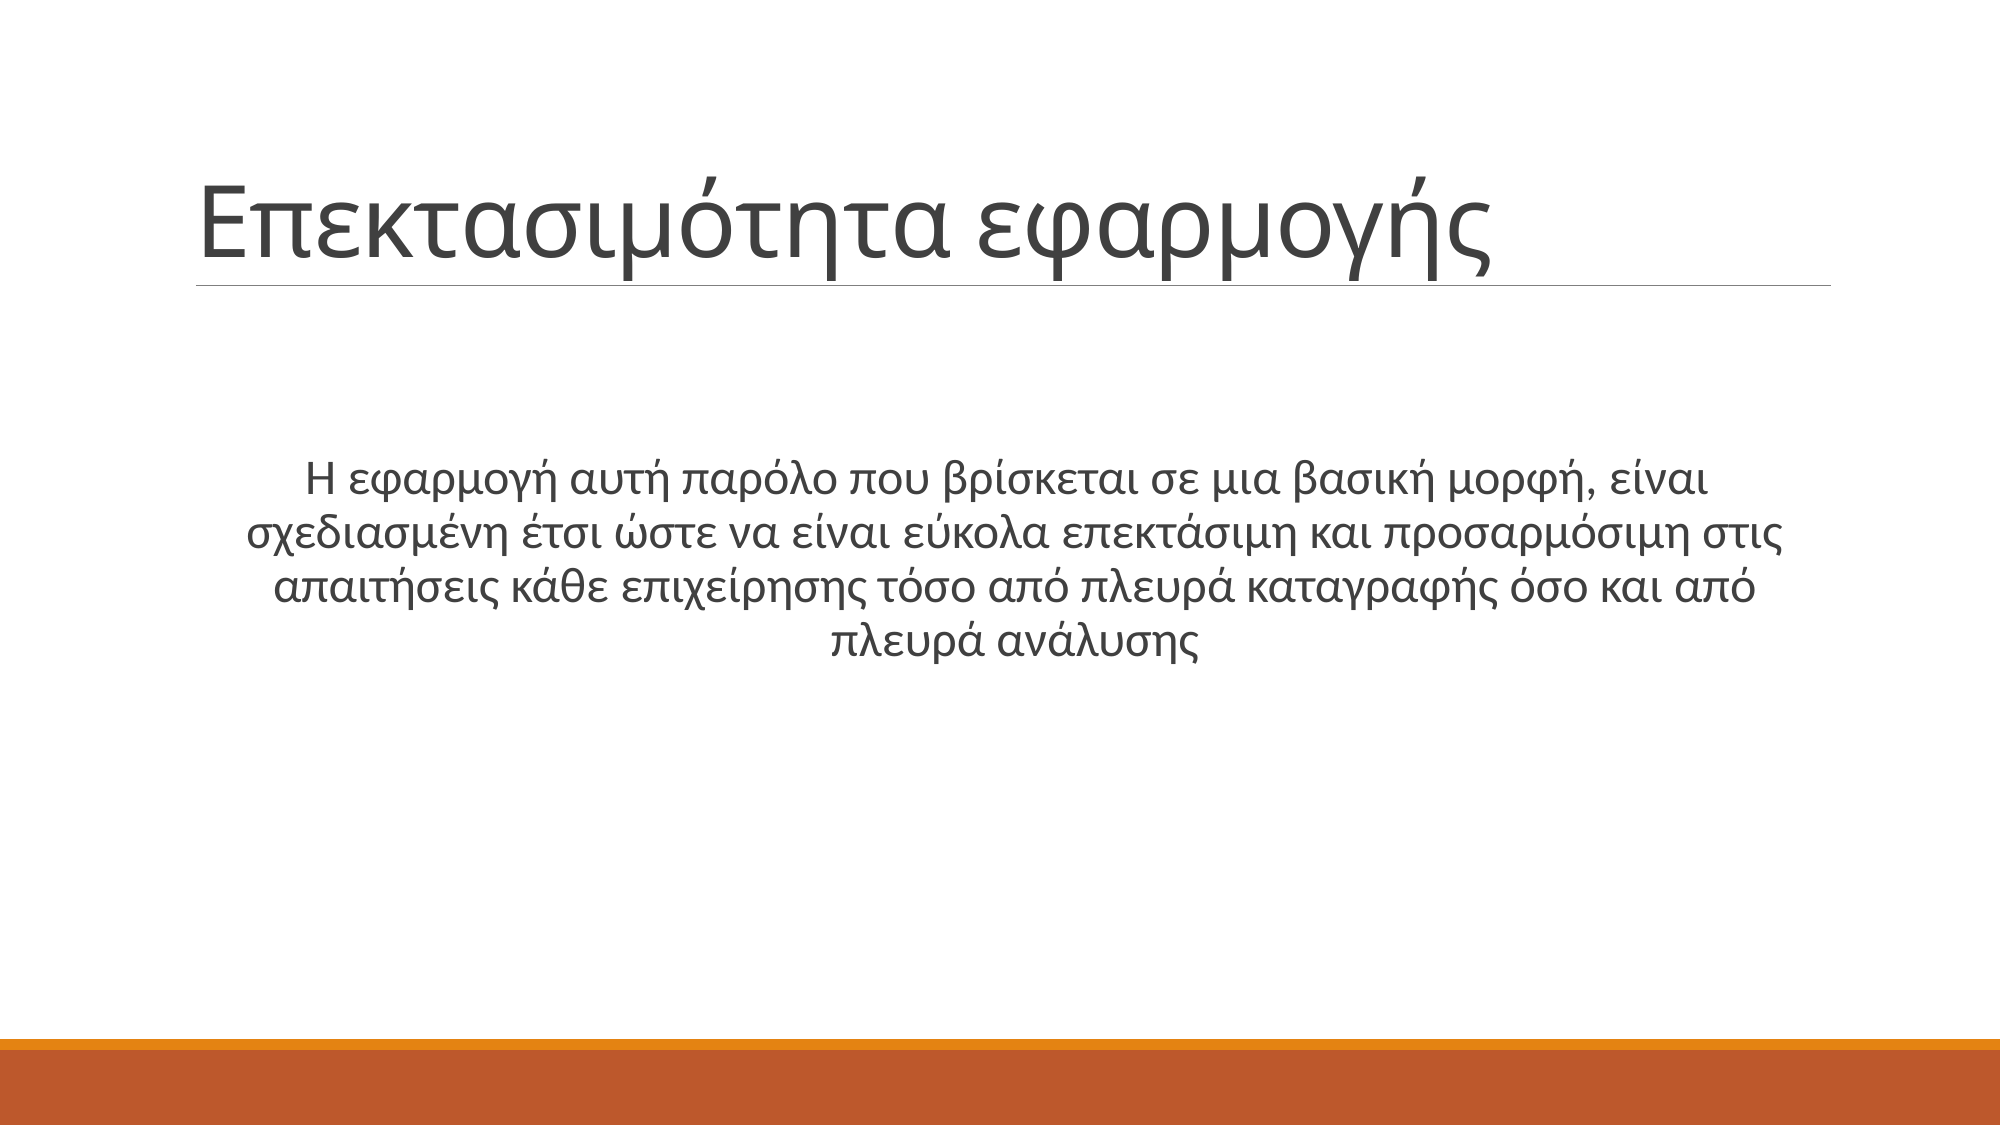

# Επεκτασιμότητα εφαρμογής
Η εφαρμογή αυτή παρόλο που βρίσκεται σε μια βασική μορφή, είναι σχεδιασμένη έτσι ώστε να είναι εύκολα επεκτάσιμη και προσαρμόσιμη στις απαιτήσεις κάθε επιχείρησης τόσο από πλευρά καταγραφής όσο και από πλευρά ανάλυσης